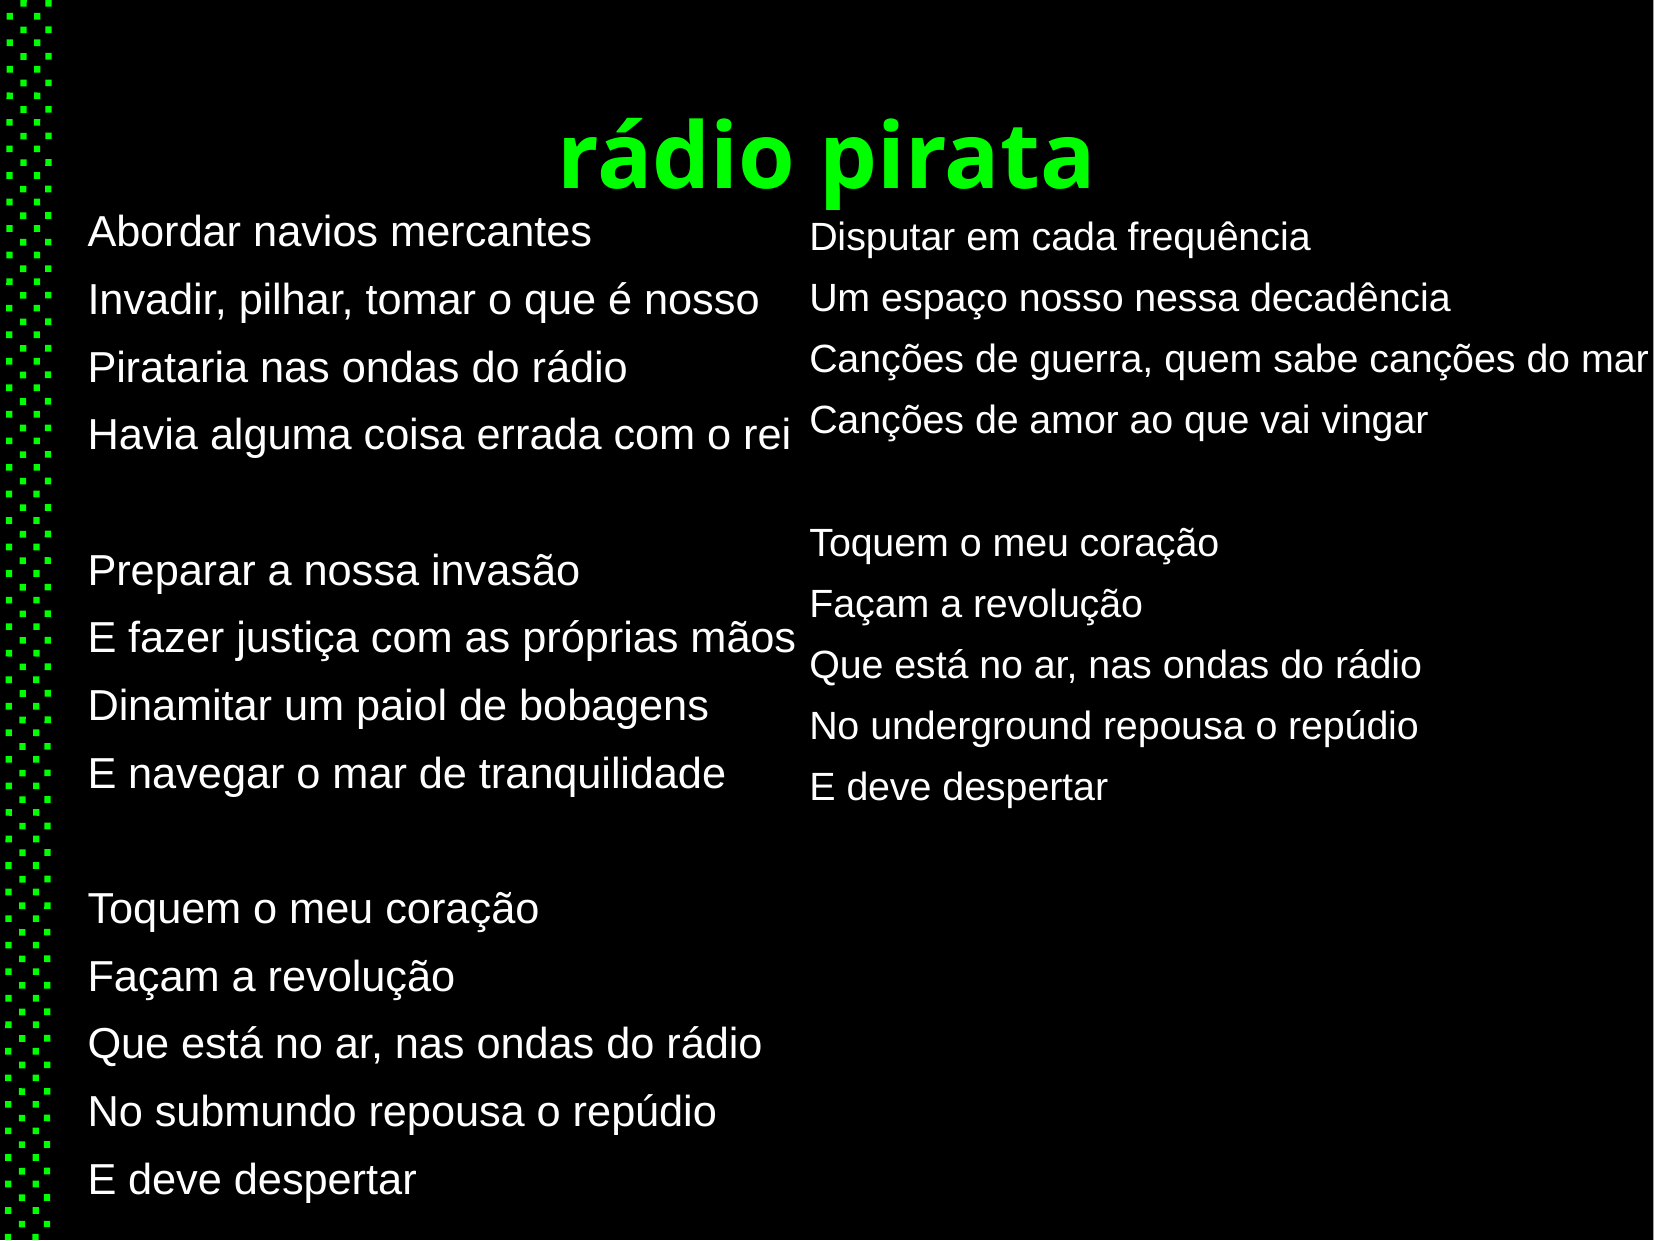

# rádio pirata
Abordar navios mercantes
Invadir, pilhar, tomar o que é nosso
Pirataria nas ondas do rádio
Havia alguma coisa errada com o rei
Preparar a nossa invasão
E fazer justiça com as próprias mãos
Dinamitar um paiol de bobagens
E navegar o mar de tranquilidade
Toquem o meu coração
Façam a revolução
Que está no ar, nas ondas do rádio
No submundo repousa o repúdio
E deve despertar
Disputar em cada frequência
Um espaço nosso nessa decadência
Canções de guerra, quem sabe canções do mar
Canções de amor ao que vai vingar
Toquem o meu coração
Façam a revolução
Que está no ar, nas ondas do rádio
No underground repousa o repúdio
E deve despertar